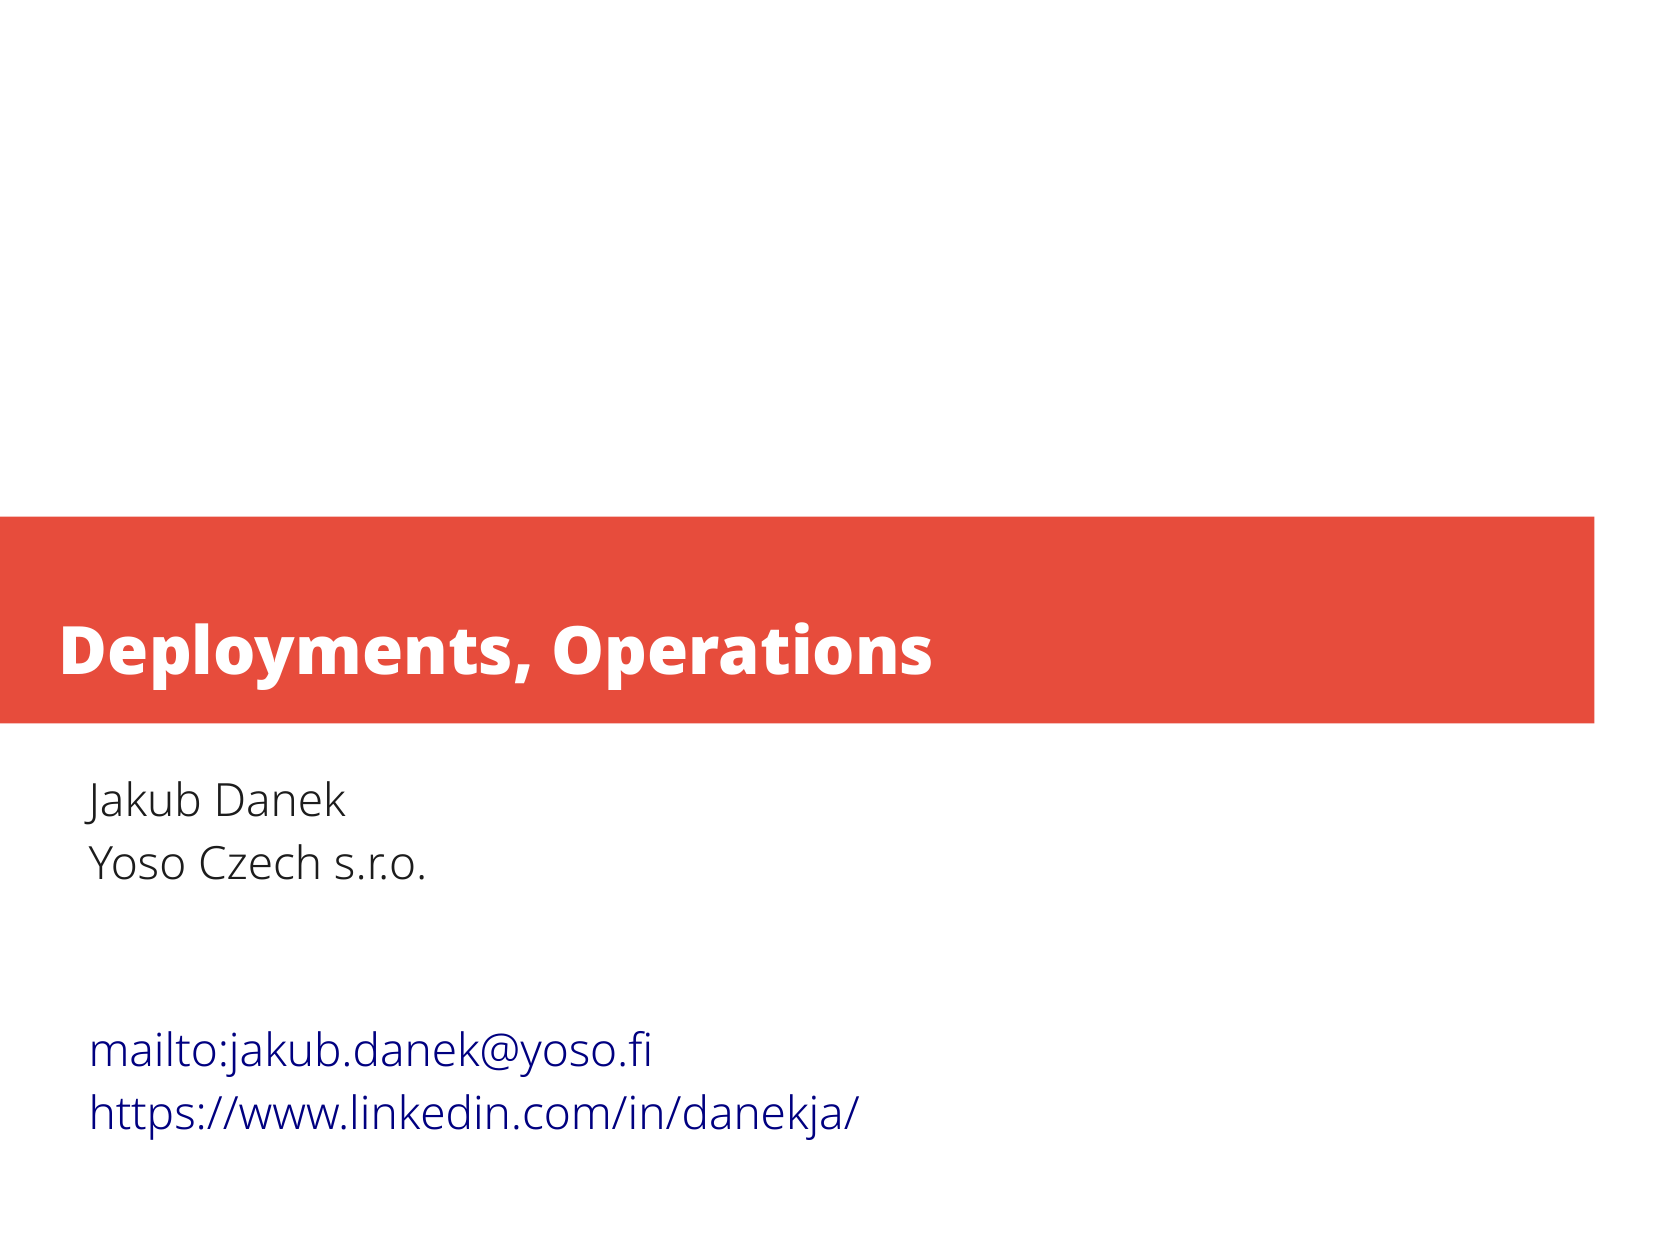

# Deployments, Operations
Jakub Danek
Yoso Czech s.r.o.
mailto:jakub.danek@yoso.fi
https://www.linkedin.com/in/danekja/